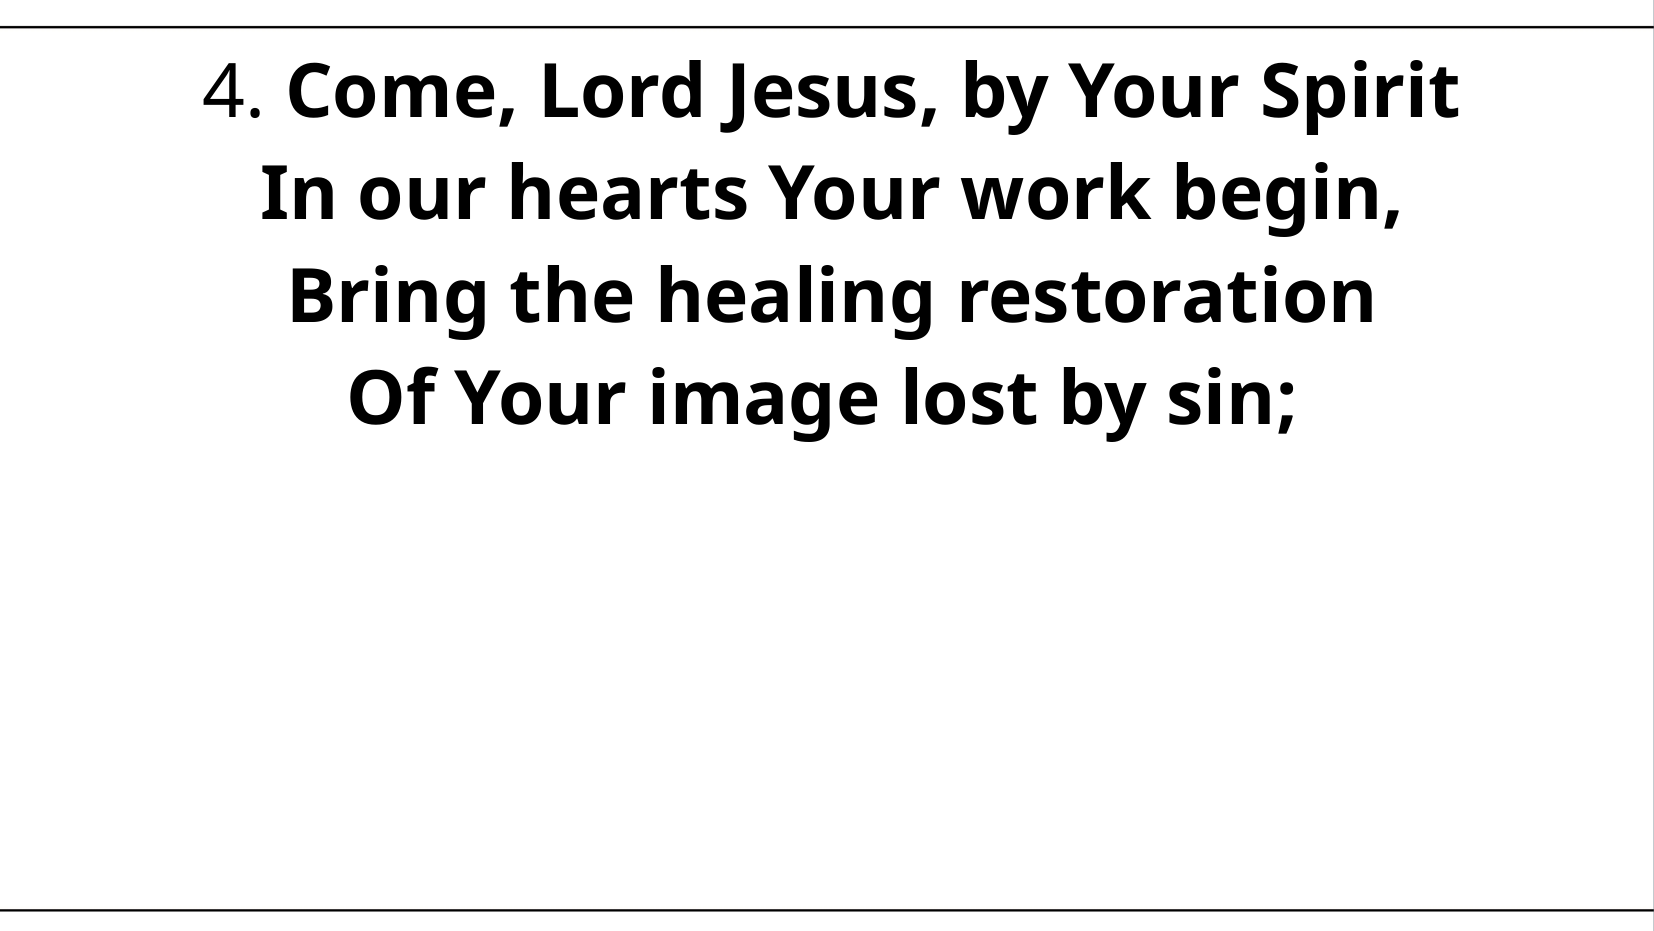

4. Come, Lord Jesus, by Your Spirit
In our hearts Your work begin,
Bring the healing restoration
Of Your image lost by sin;